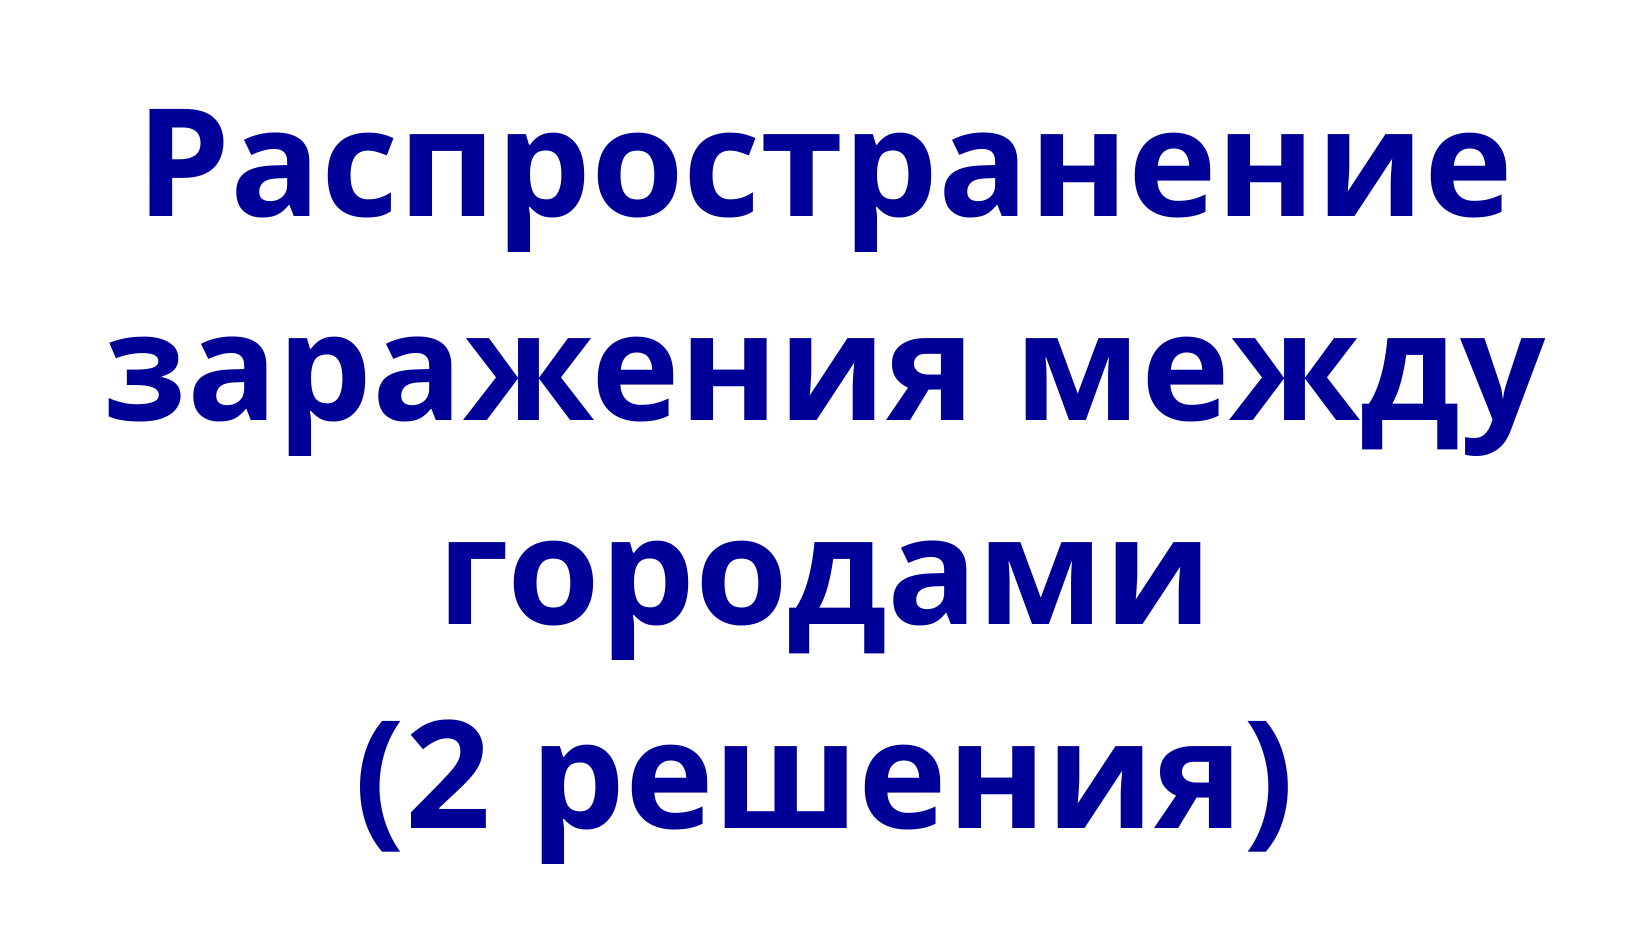

# Распространение заражения между городами
(2 решения)